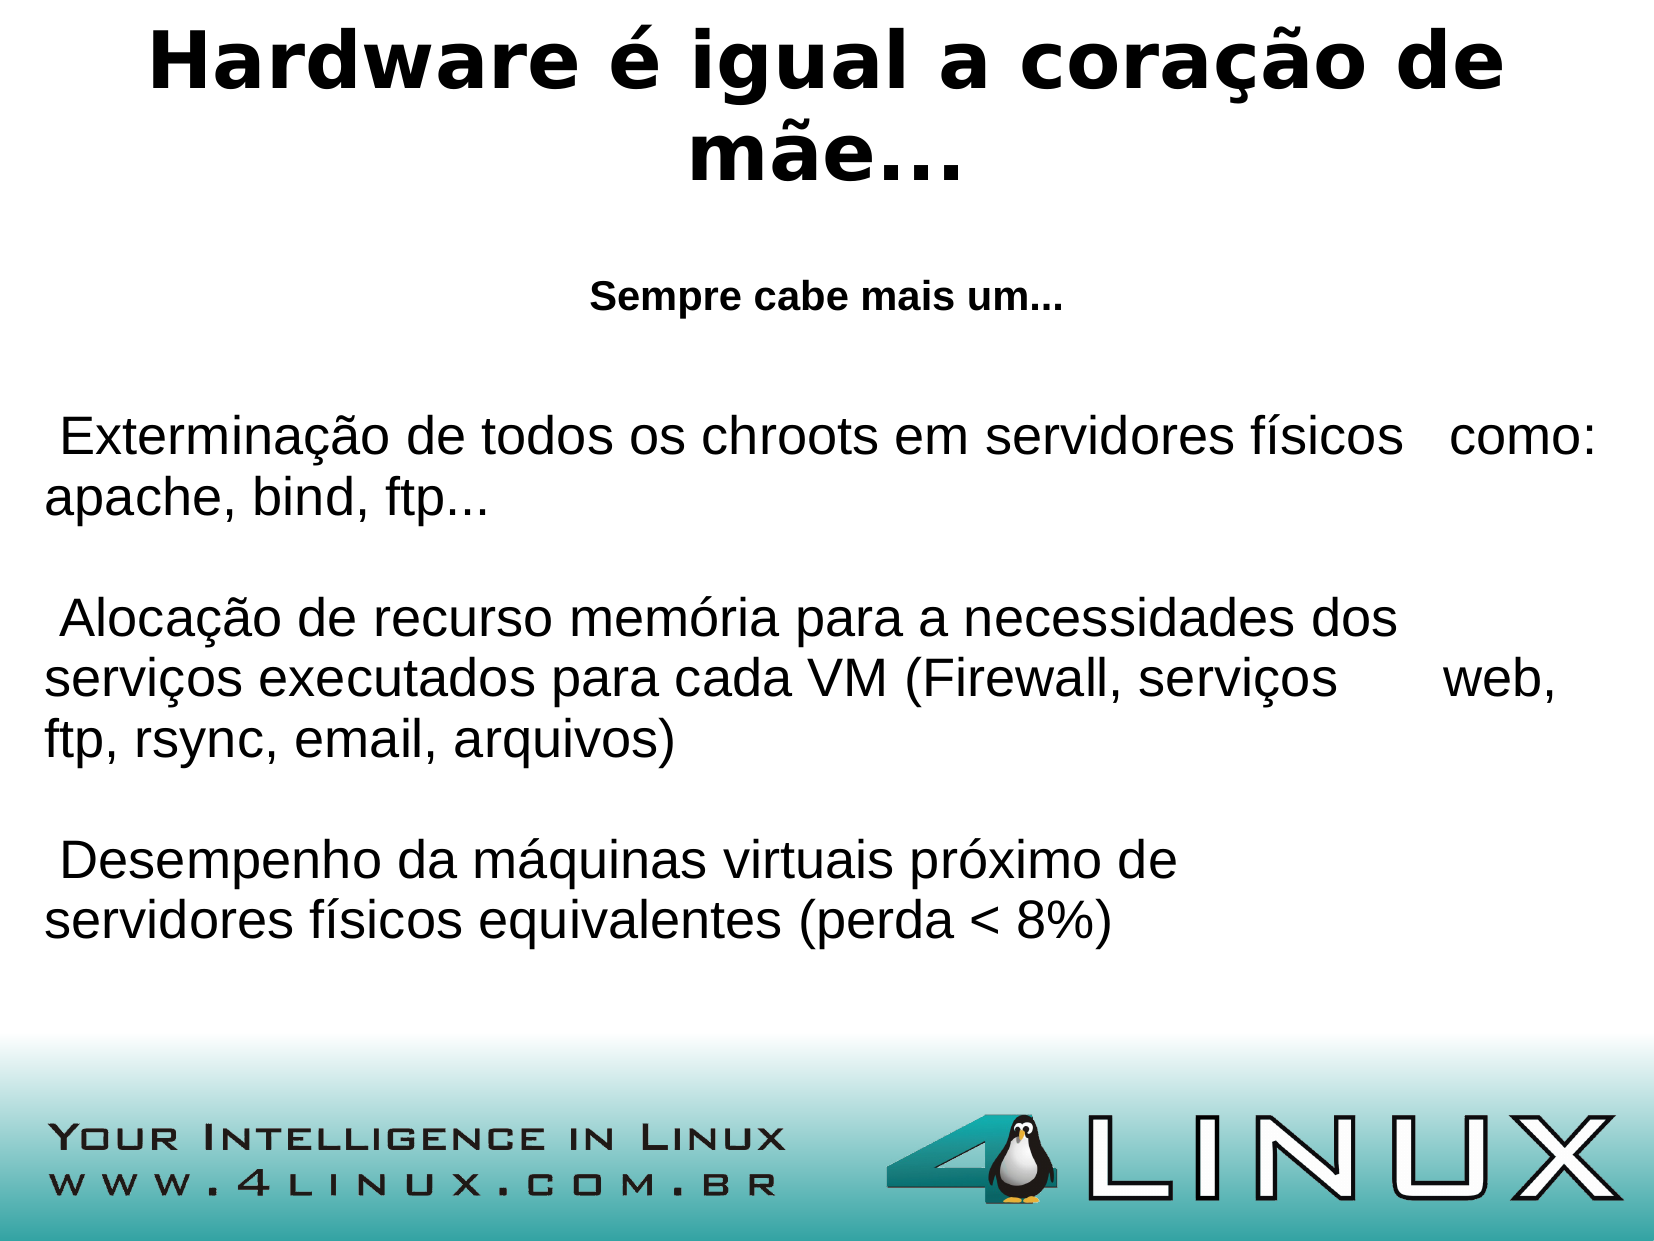

# Hardware é igual a coração de mãe...
Sempre cabe mais um...
 Exterminação de todos os chroots em servidores físicos como: apache, bind, ftp...
 Alocação de recurso memória para a necessidades dos serviços executados para cada VM (Firewall, serviços web, ftp, rsync, email, arquivos)
 Desempenho da máquinas virtuais próximo de servidores físicos equivalentes (perda < 8%)